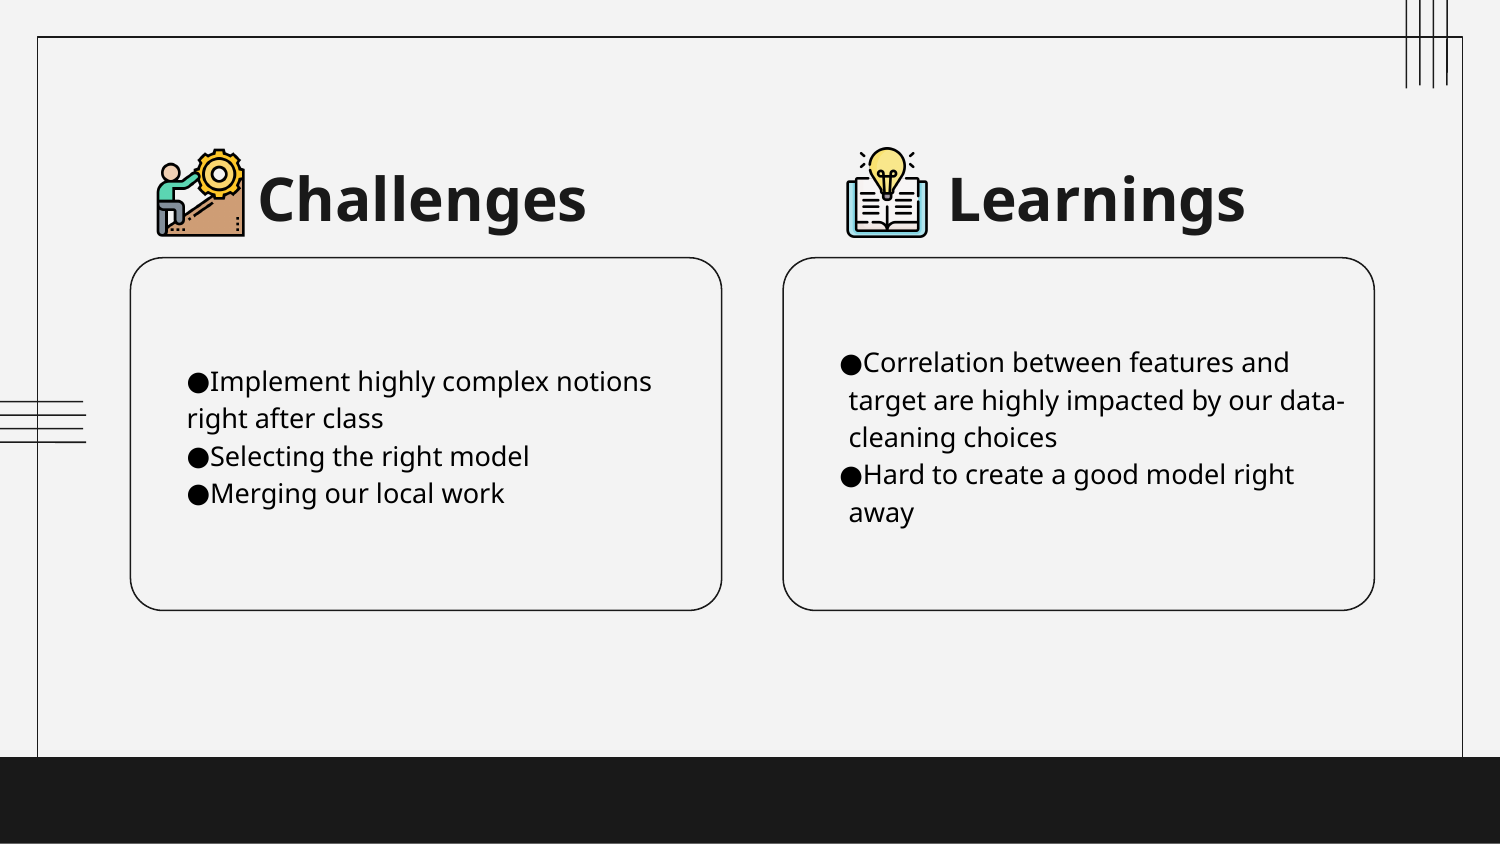

# Challenges
Learnings
Implement highly complex notions right after class
Selecting the right model
Merging our local work
Correlation between features and target are highly impacted by our data-cleaning choices
Hard to create a good model right away